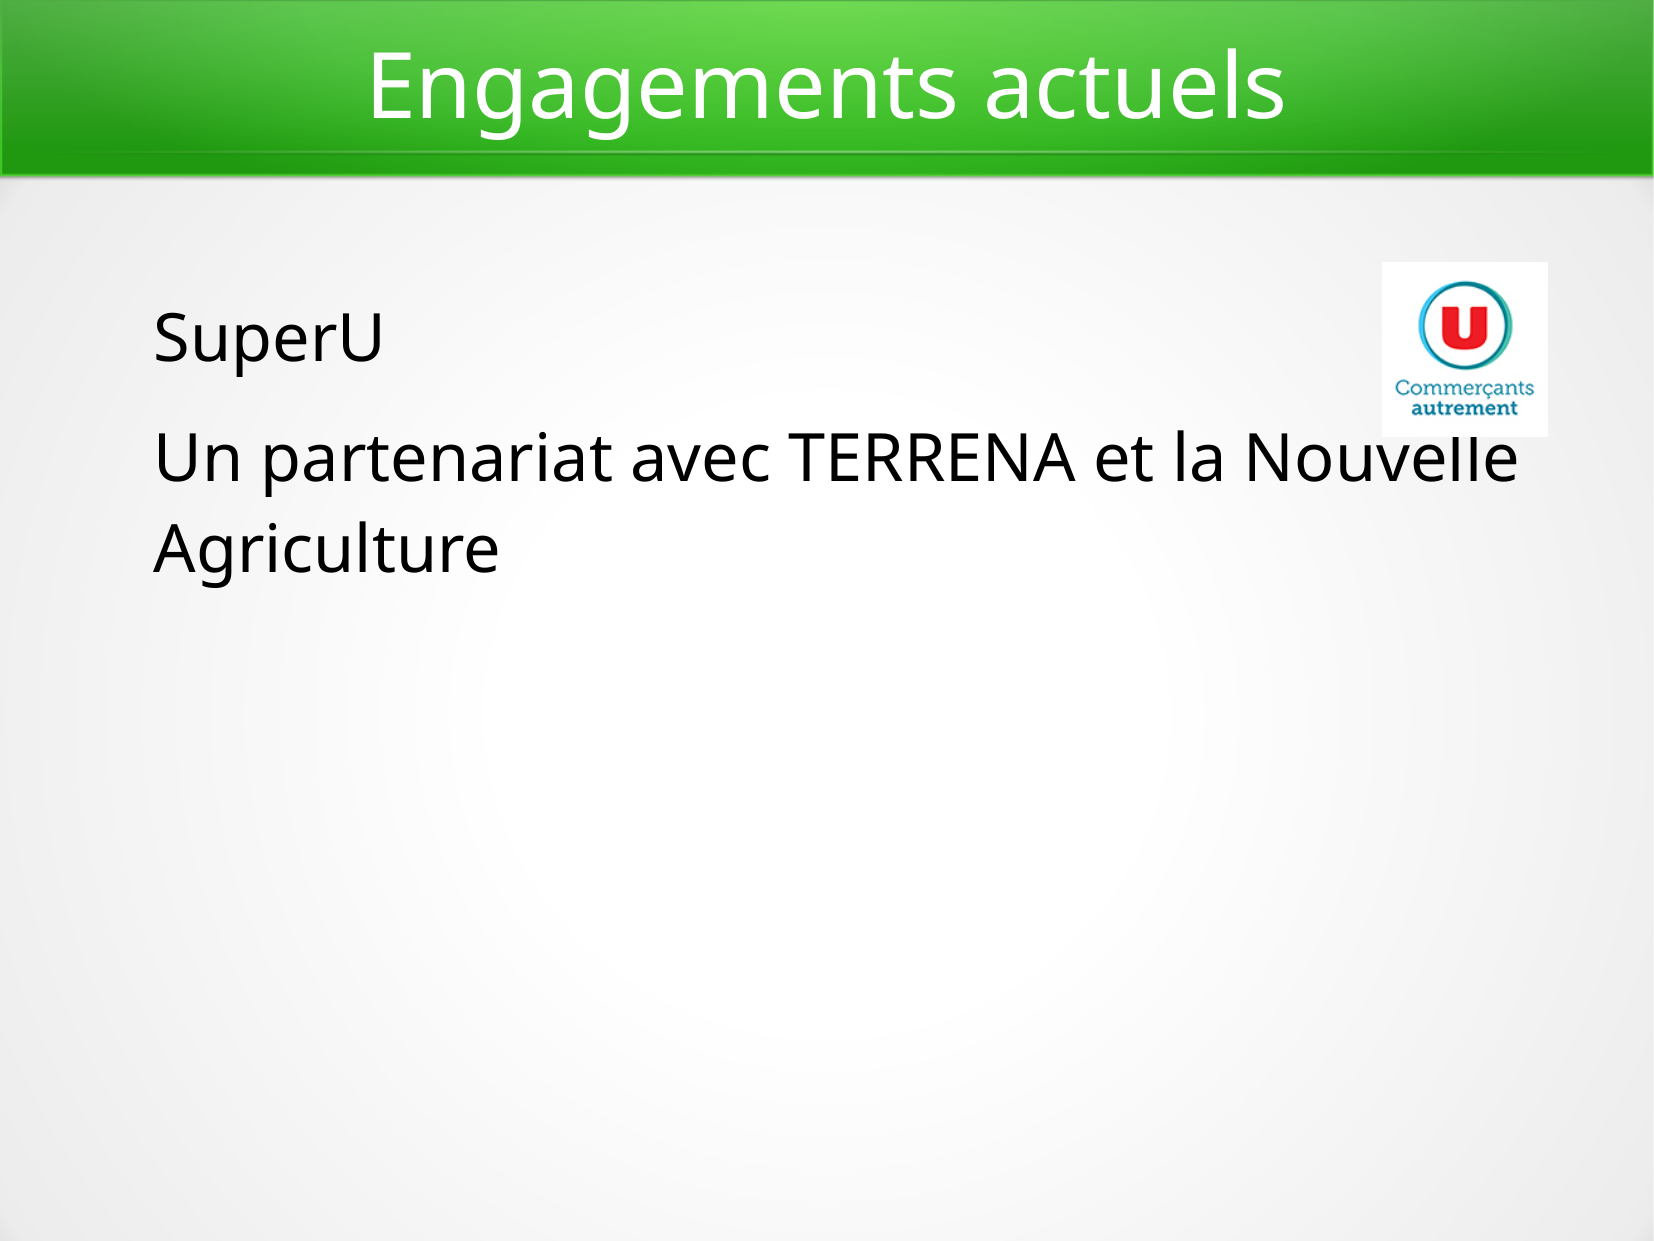

# Engagements actuels
SuperU
Un partenariat avec TERRENA et la Nouvelle Agriculture